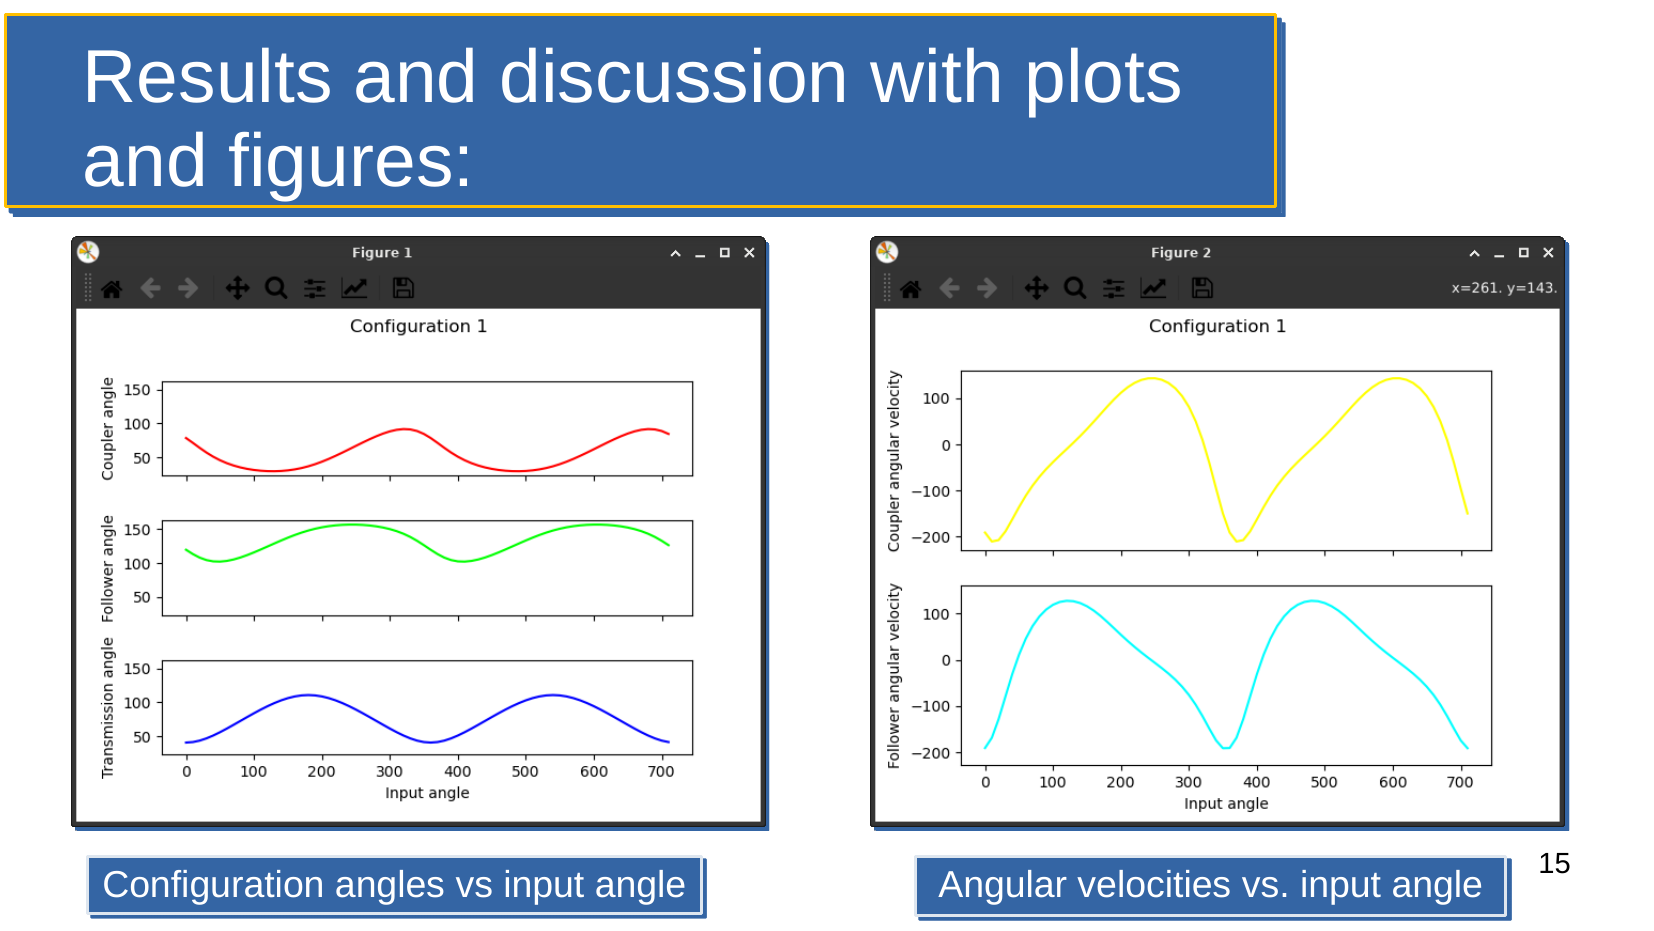

# Results and discussion with plots and figures:
15
Configuration angles vs input angle
Angular velocities vs. input angle